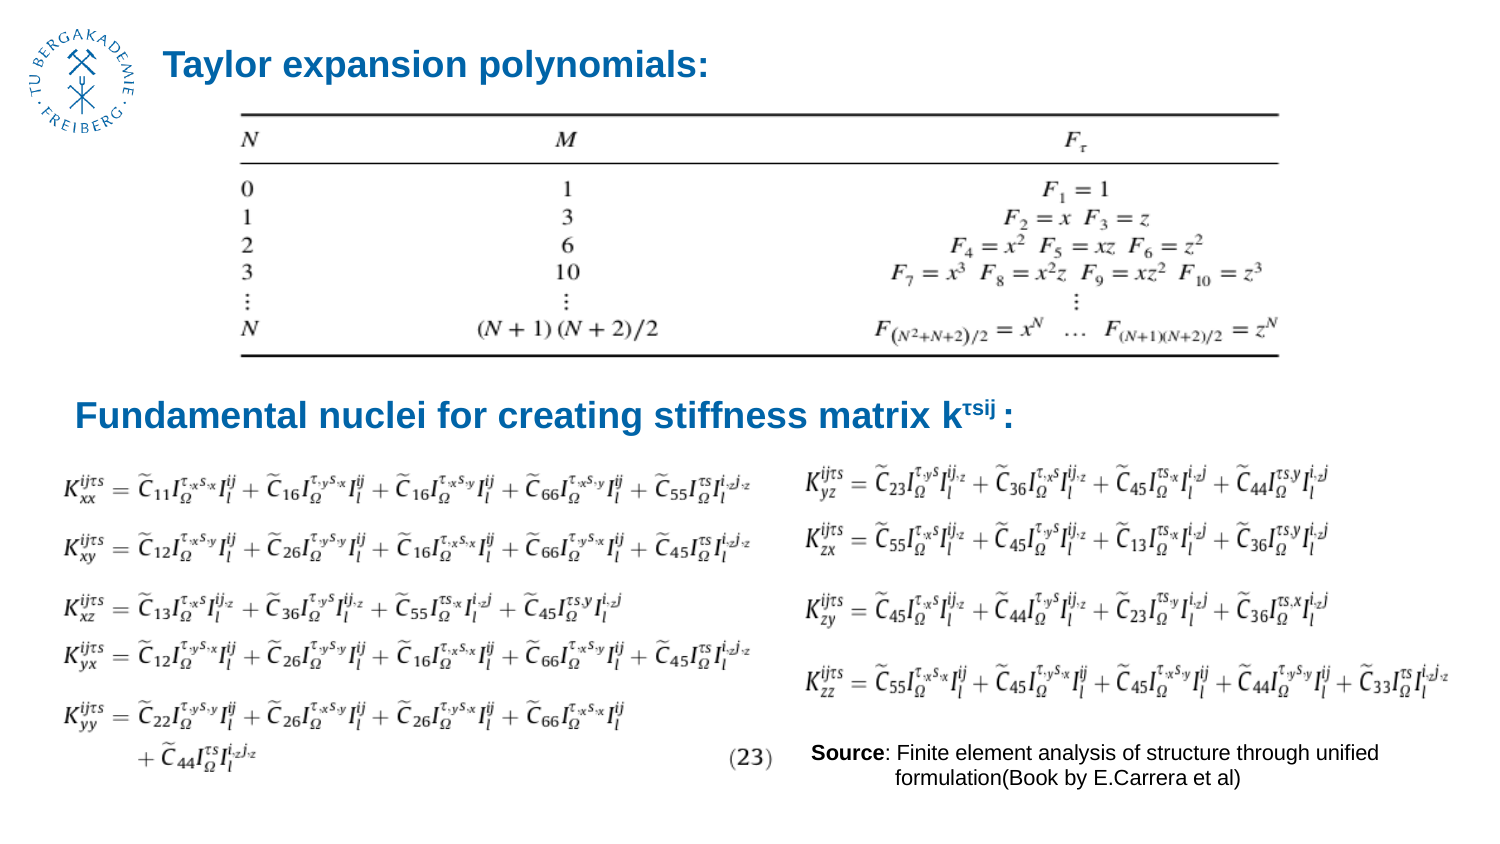

# Taylor expansion polynomials:
Fundamental nuclei for creating stiffness matrix kτsij :
Source: Finite element analysis of structure through unified formulation(Book by E.Carrera et al)